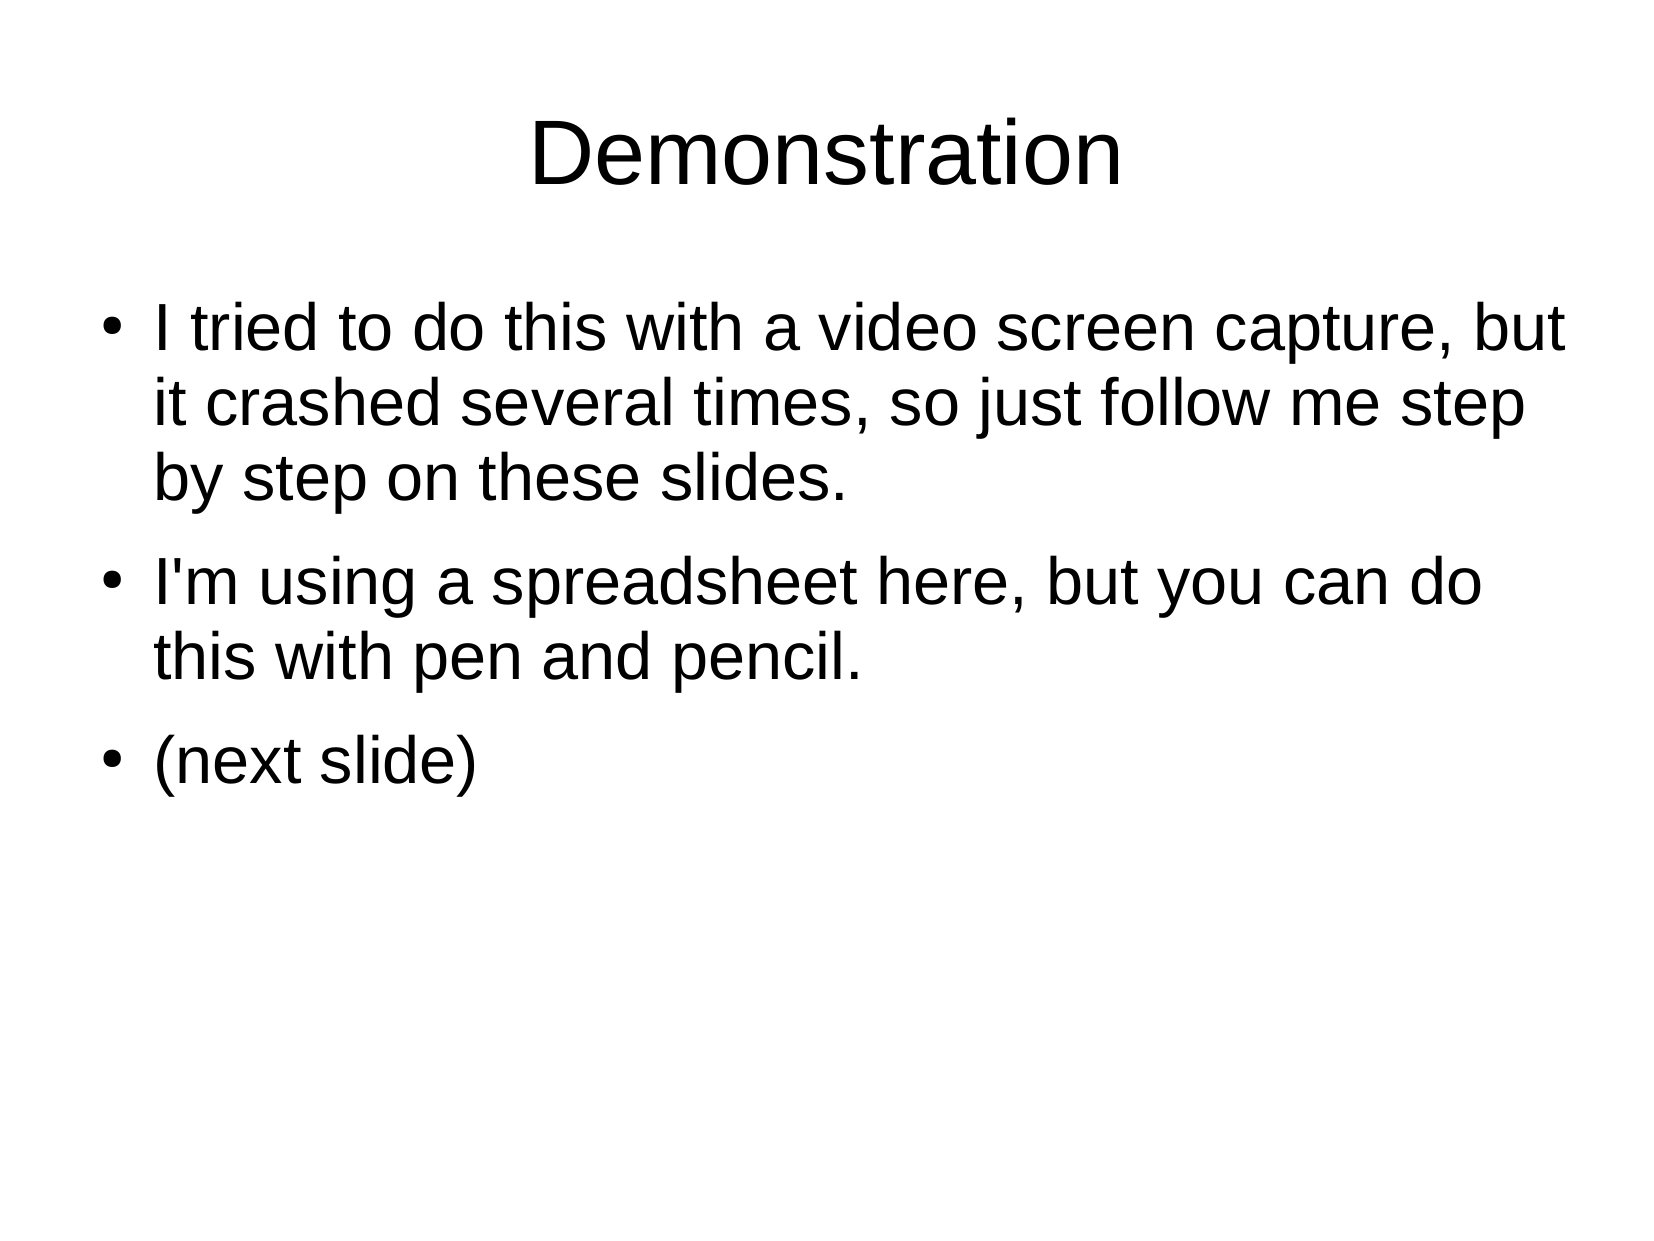

# Demonstration
I tried to do this with a video screen capture, but it crashed several times, so just follow me step by step on these slides.
I'm using a spreadsheet here, but you can do this with pen and pencil.
(next slide)